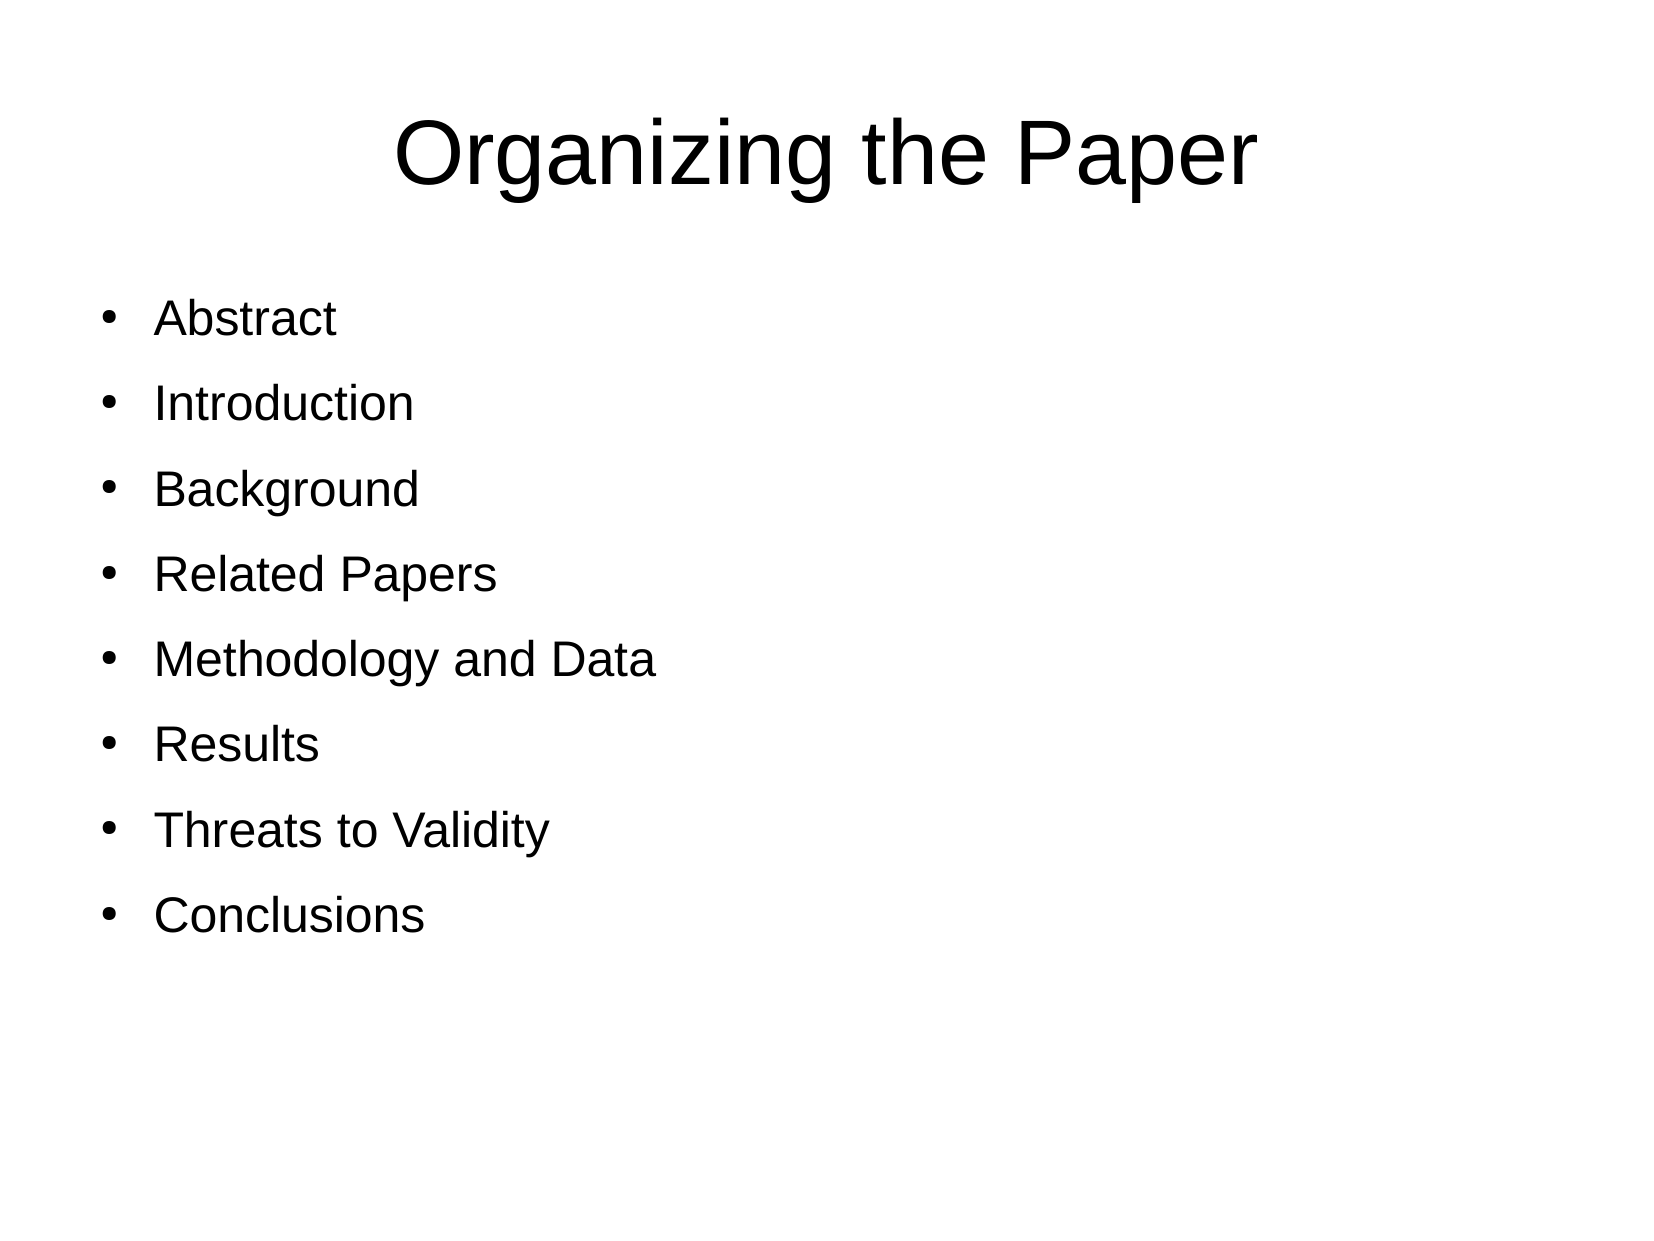

# Organizing the Paper
Abstract
Introduction
Background
Related Papers
Methodology and Data
Results
Threats to Validity
Conclusions